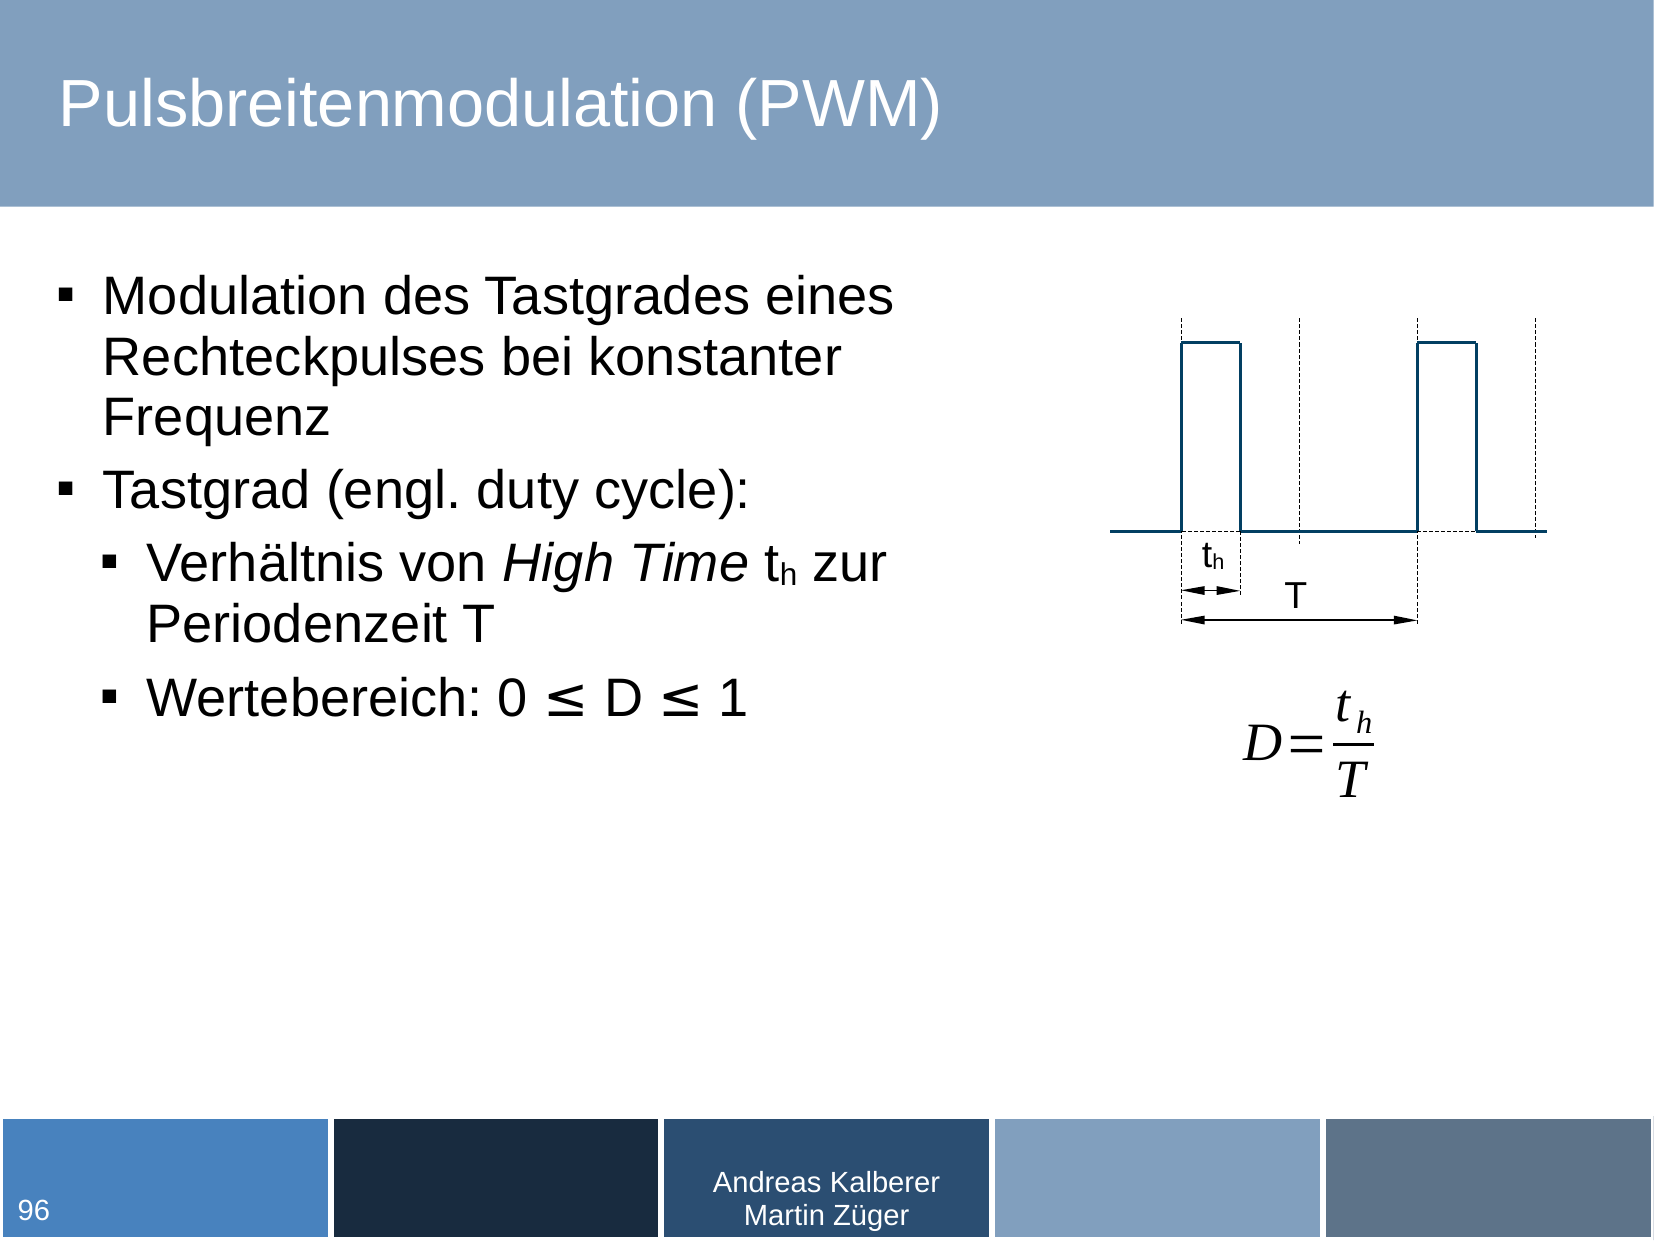

# Pulsbreitenmodulation (PWM)
Modulation des Tastgrades eines Rechteckpulses bei konstanter Frequenz
Tastgrad (engl. duty cycle):
Verhältnis von High Time th zur Periodenzeit T
Wertebereich: 0 ≤ D ≤ 1
th
T
LibreOffice Productivity Suite
96